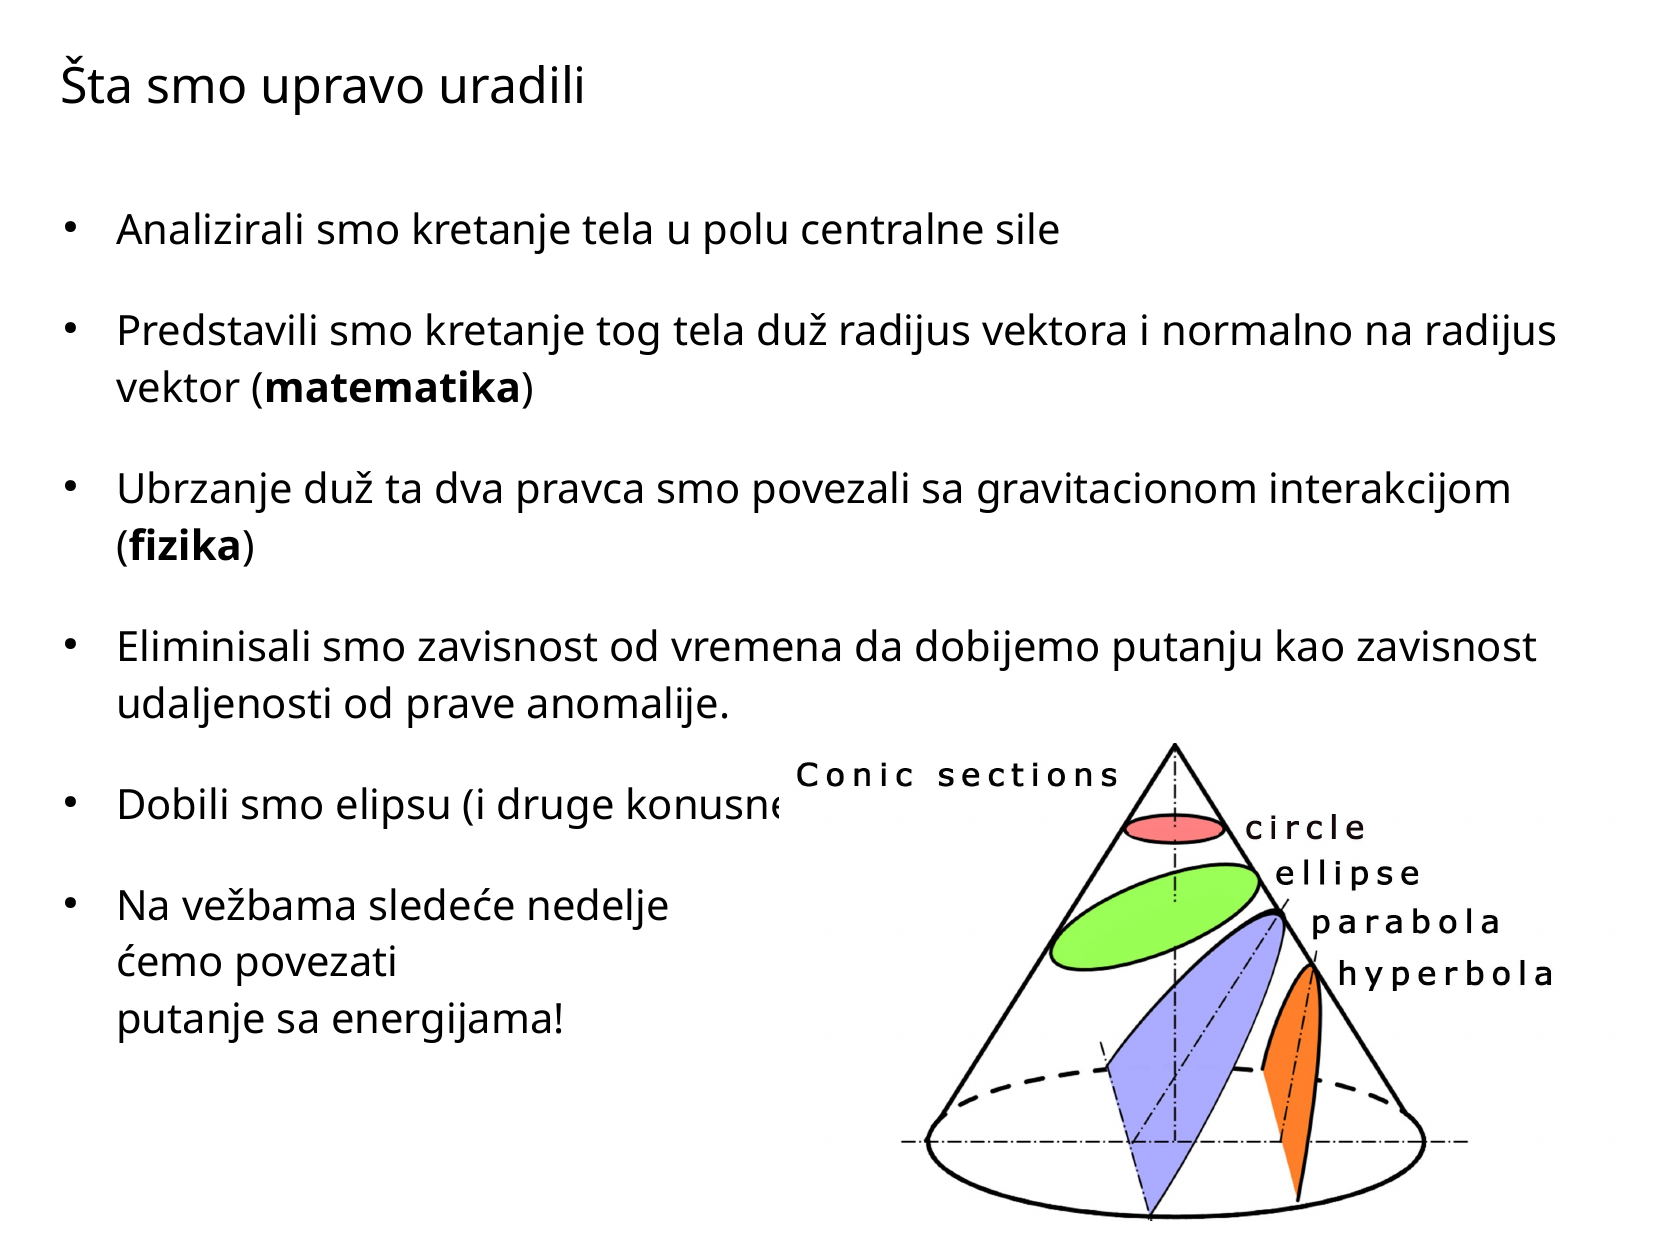

# Šta smo upravo uradili
Analizirali smo kretanje tela u polu centralne sile
Predstavili smo kretanje tog tela duž radijus vektora i normalno na radijus vektor (matematika)
Ubrzanje duž ta dva pravca smo povezali sa gravitacionom interakcijom (fizika)
Eliminisali smo zavisnost od vremena da dobijemo putanju kao zavisnost udaljenosti od prave anomalije.
Dobili smo elipsu (i druge konusne preseke).
Na vežbama sledeće nedelje
ćemo povezati
putanje sa energijama!